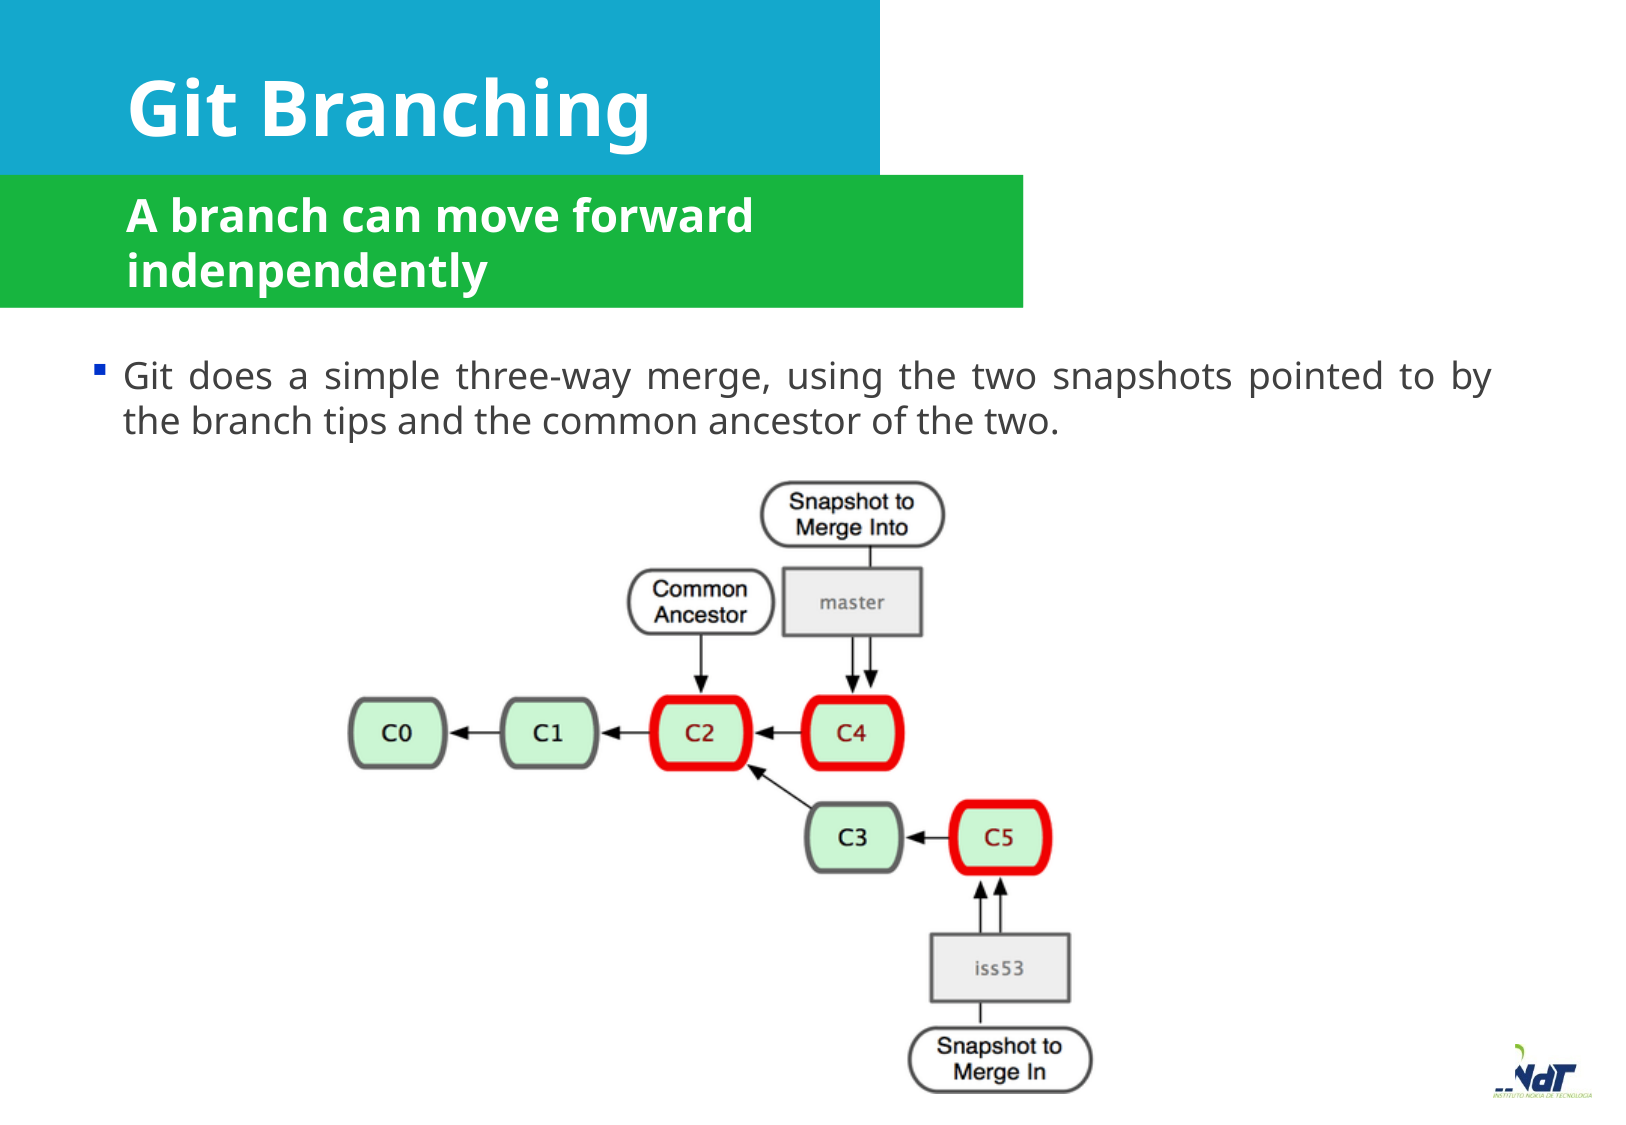

# Git Branching
A branch can move forward indenpendently
Git does a simple three-way merge, using the two snapshots pointed to by the branch tips and the common ancestor of the two.